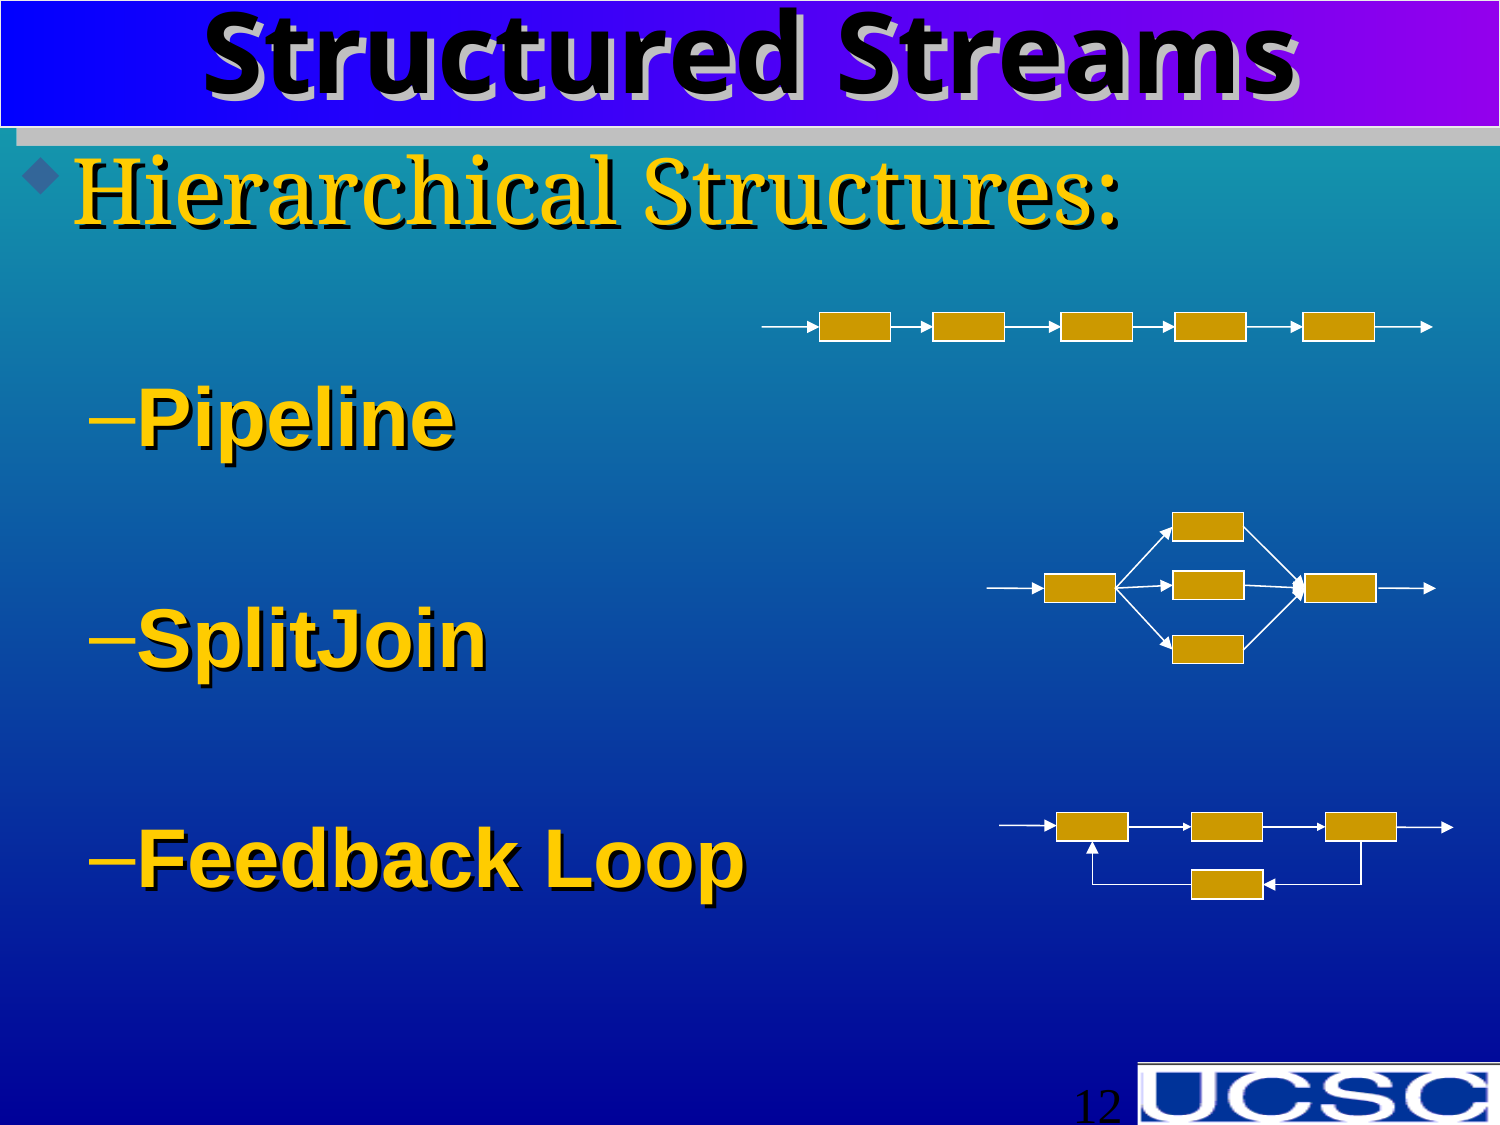

Structured Streams
# Hierarchical Structures:
Pipeline
SplitJoin
Feedback Loop
12